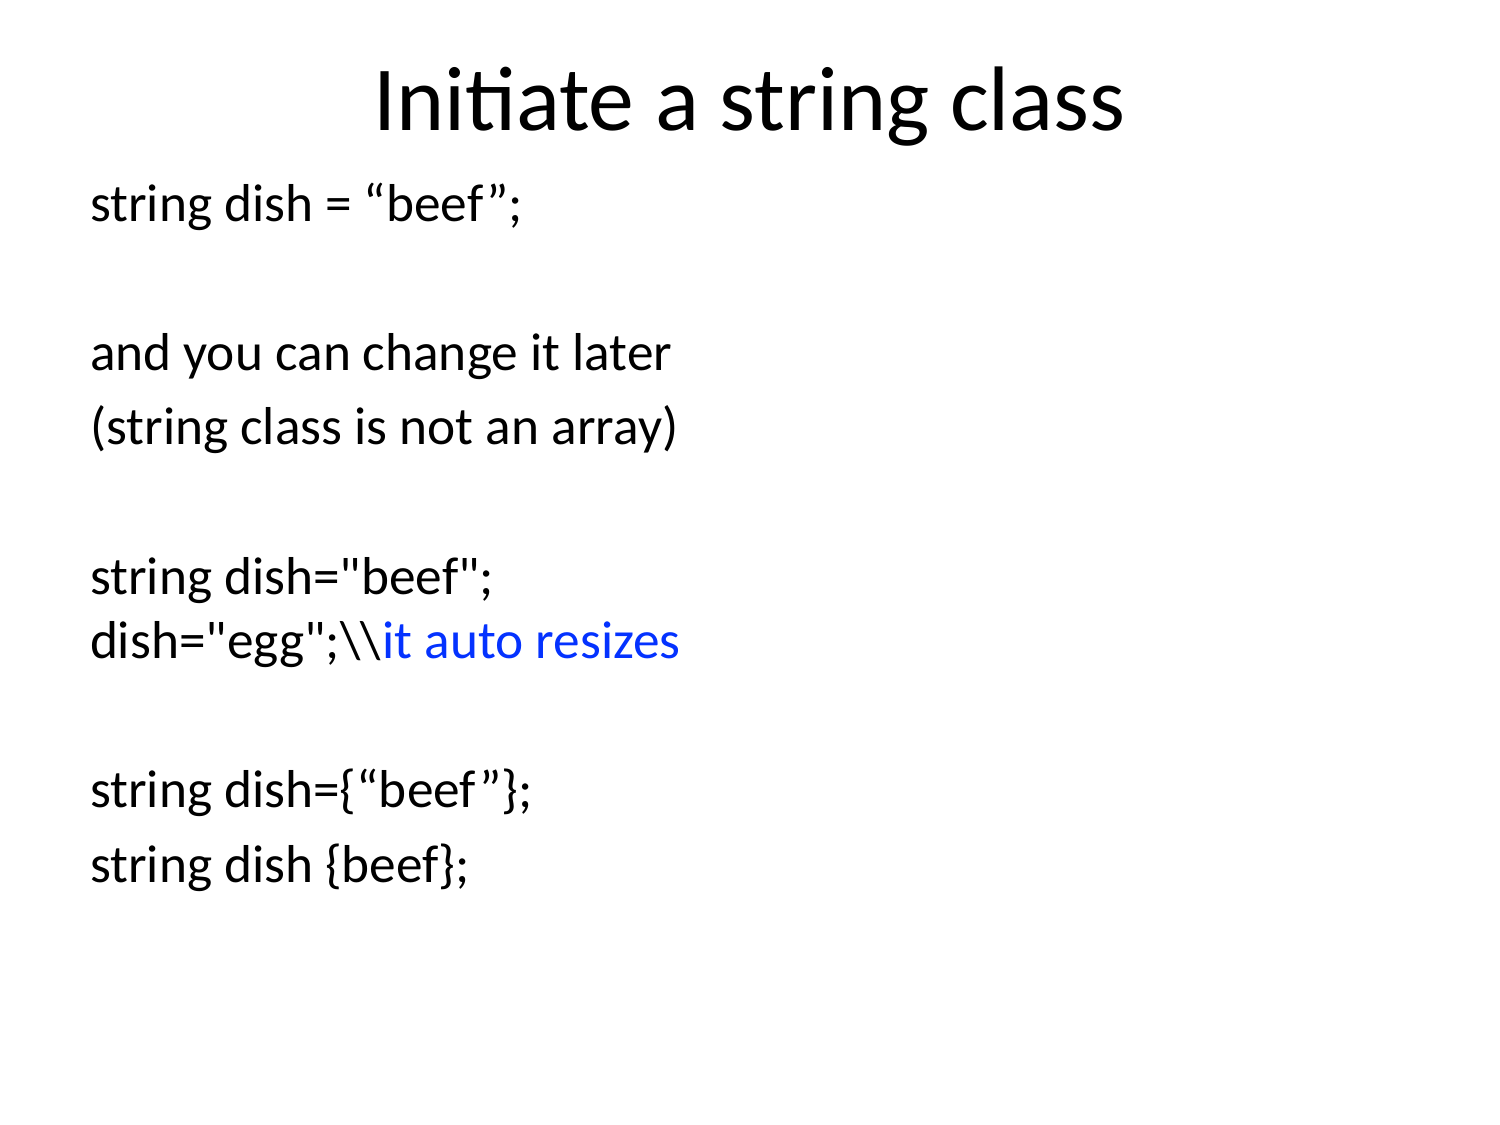

# Initiate a string class
string dish = “beef”;
and you can change it later
(string class is not an array)
string dish="beef";
dish="egg";\\it auto resizes
string dish={“beef”};
string dish {beef};